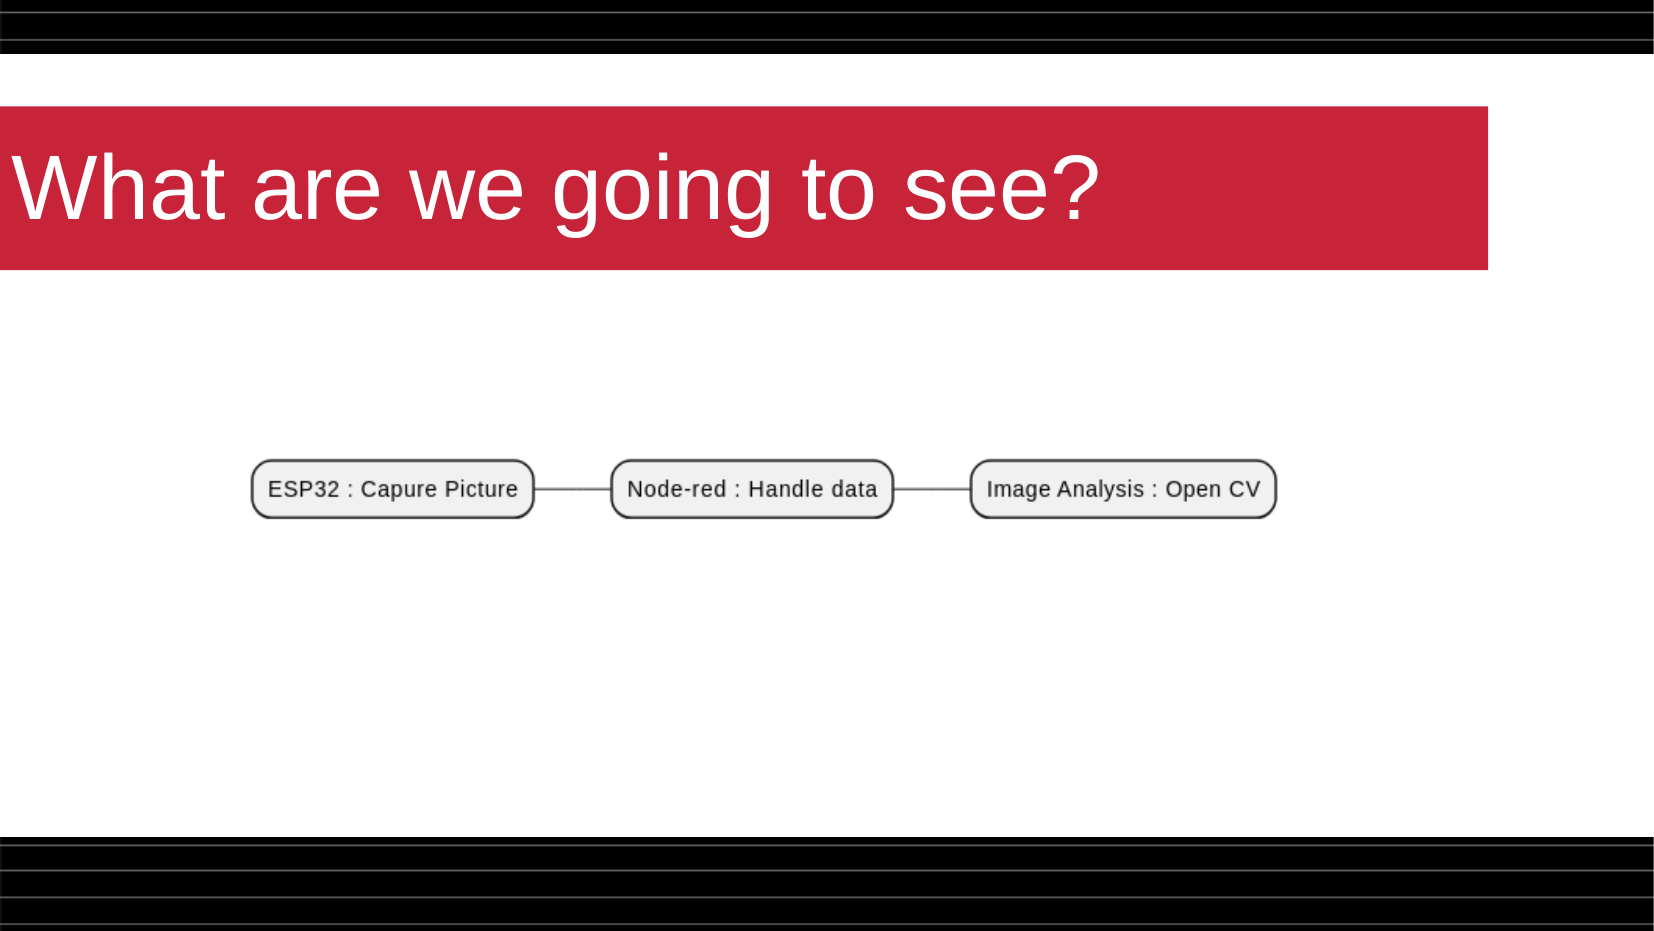

# What are we going to see?